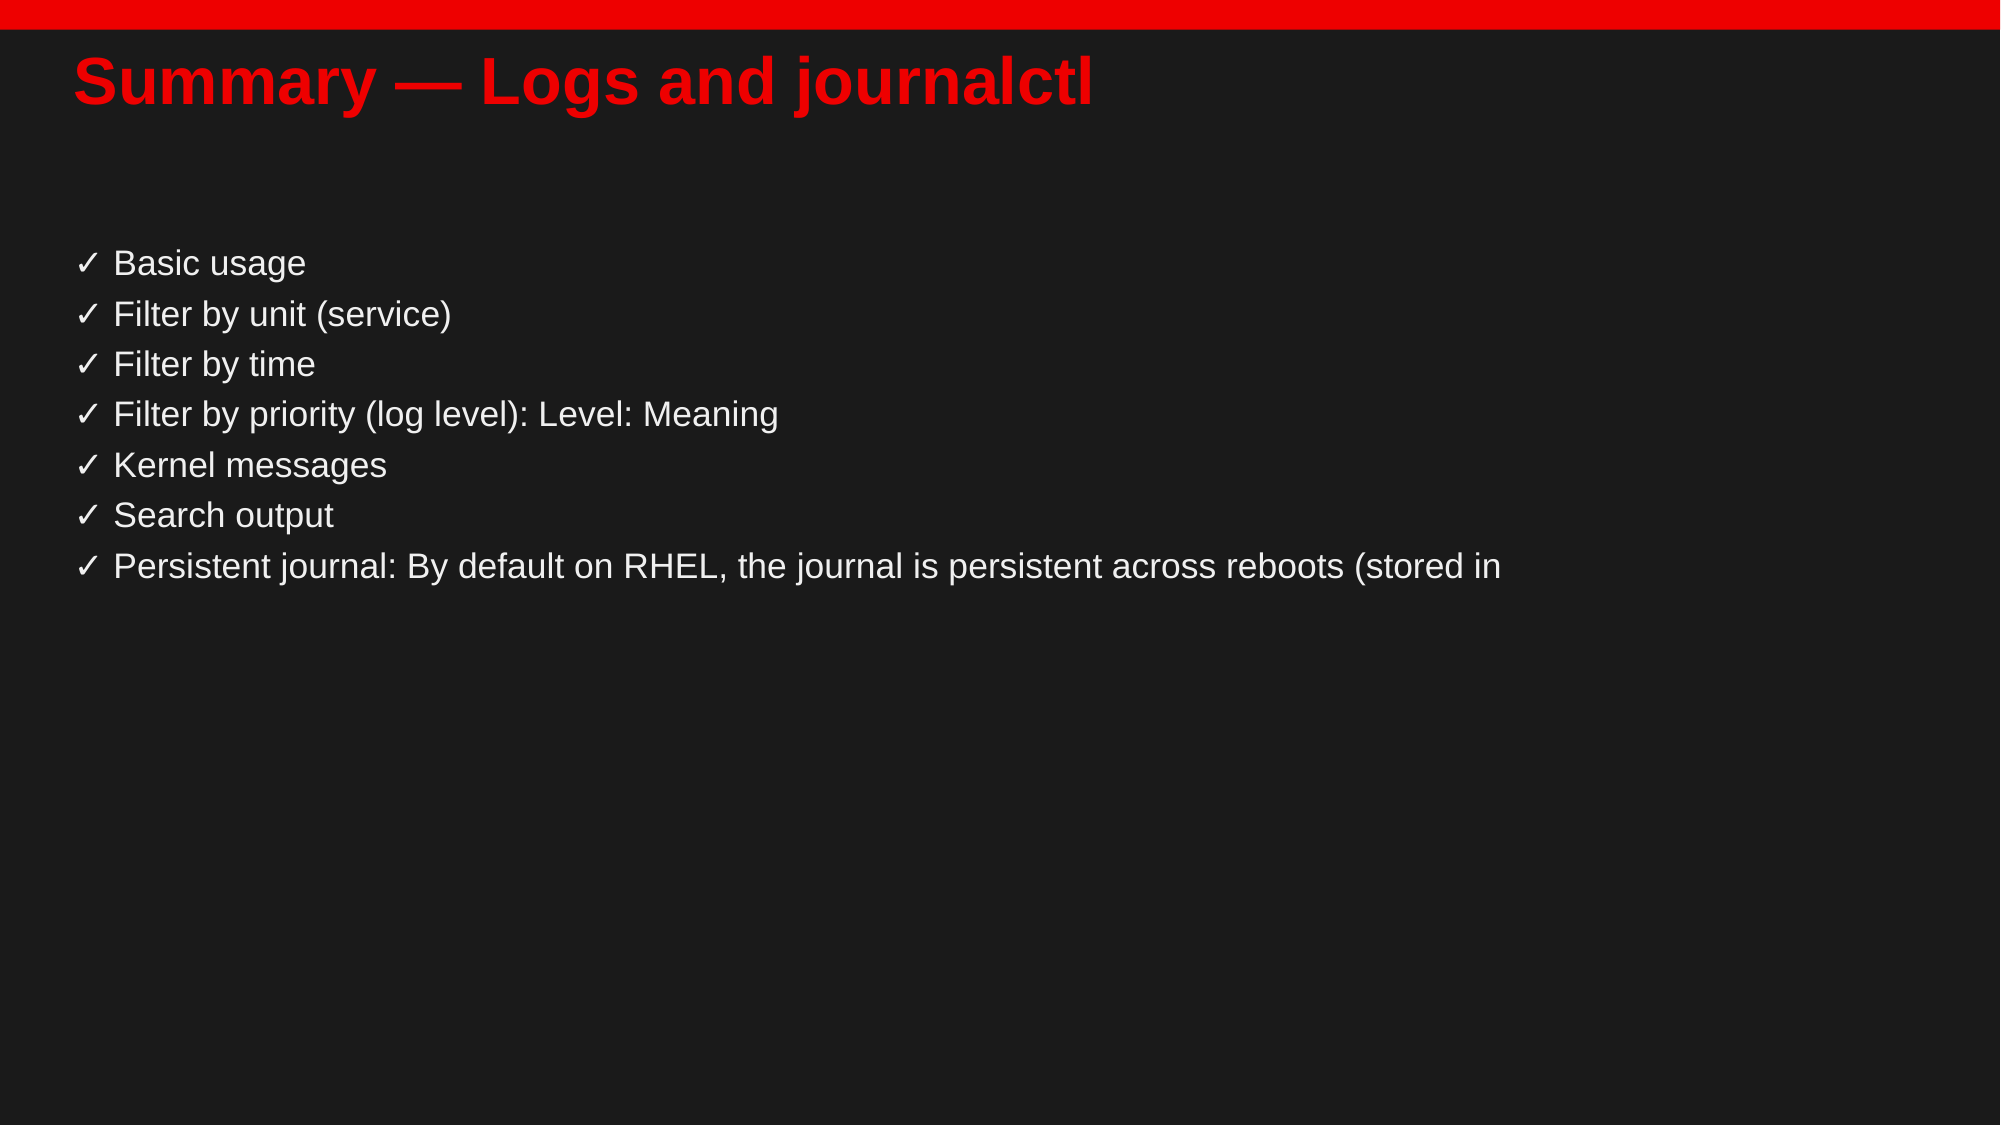

Summary — Logs and journalctl
✓ Basic usage
✓ Filter by unit (service)
✓ Filter by time
✓ Filter by priority (log level): Level: Meaning
✓ Kernel messages
✓ Search output
✓ Persistent journal: By default on RHEL, the journal is persistent across reboots (stored in